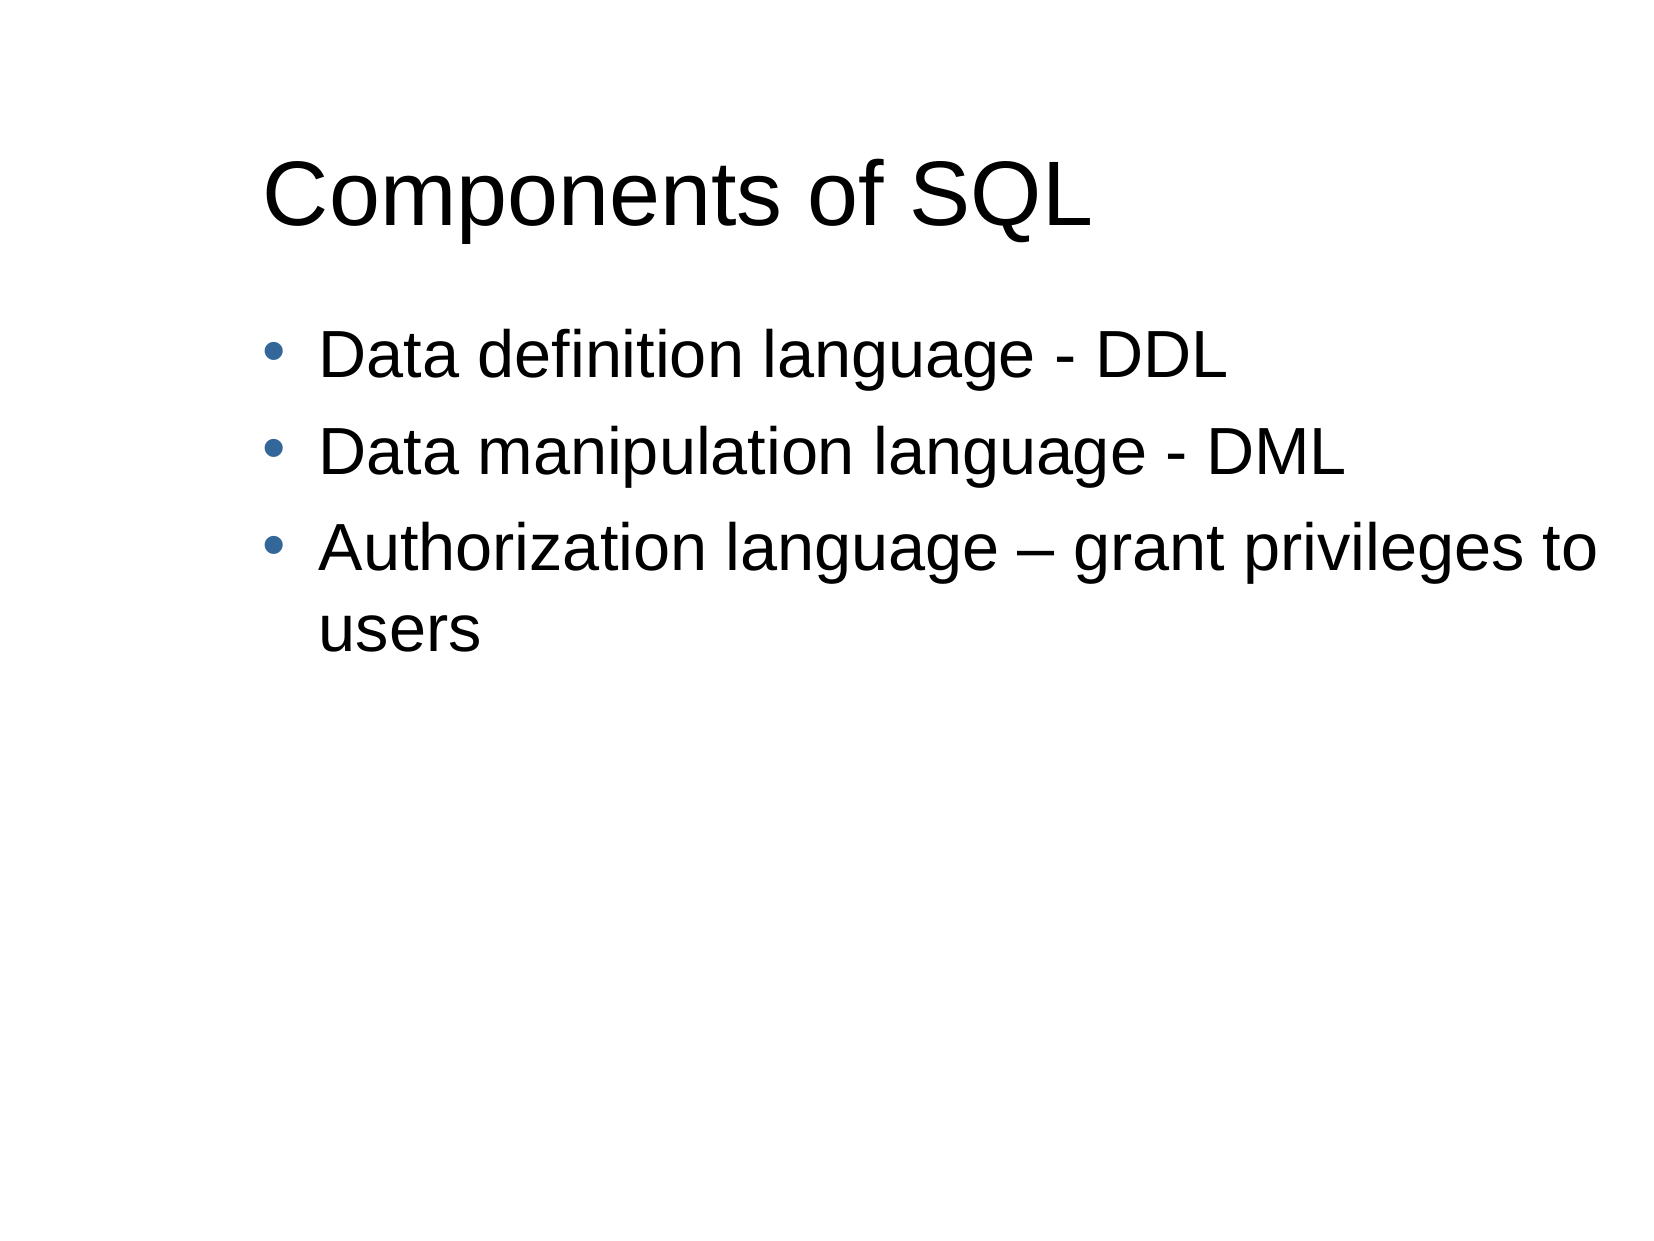

# Components of SQL
Data definition language - DDL
Data manipulation language - DML
Authorization language – grant privileges to users